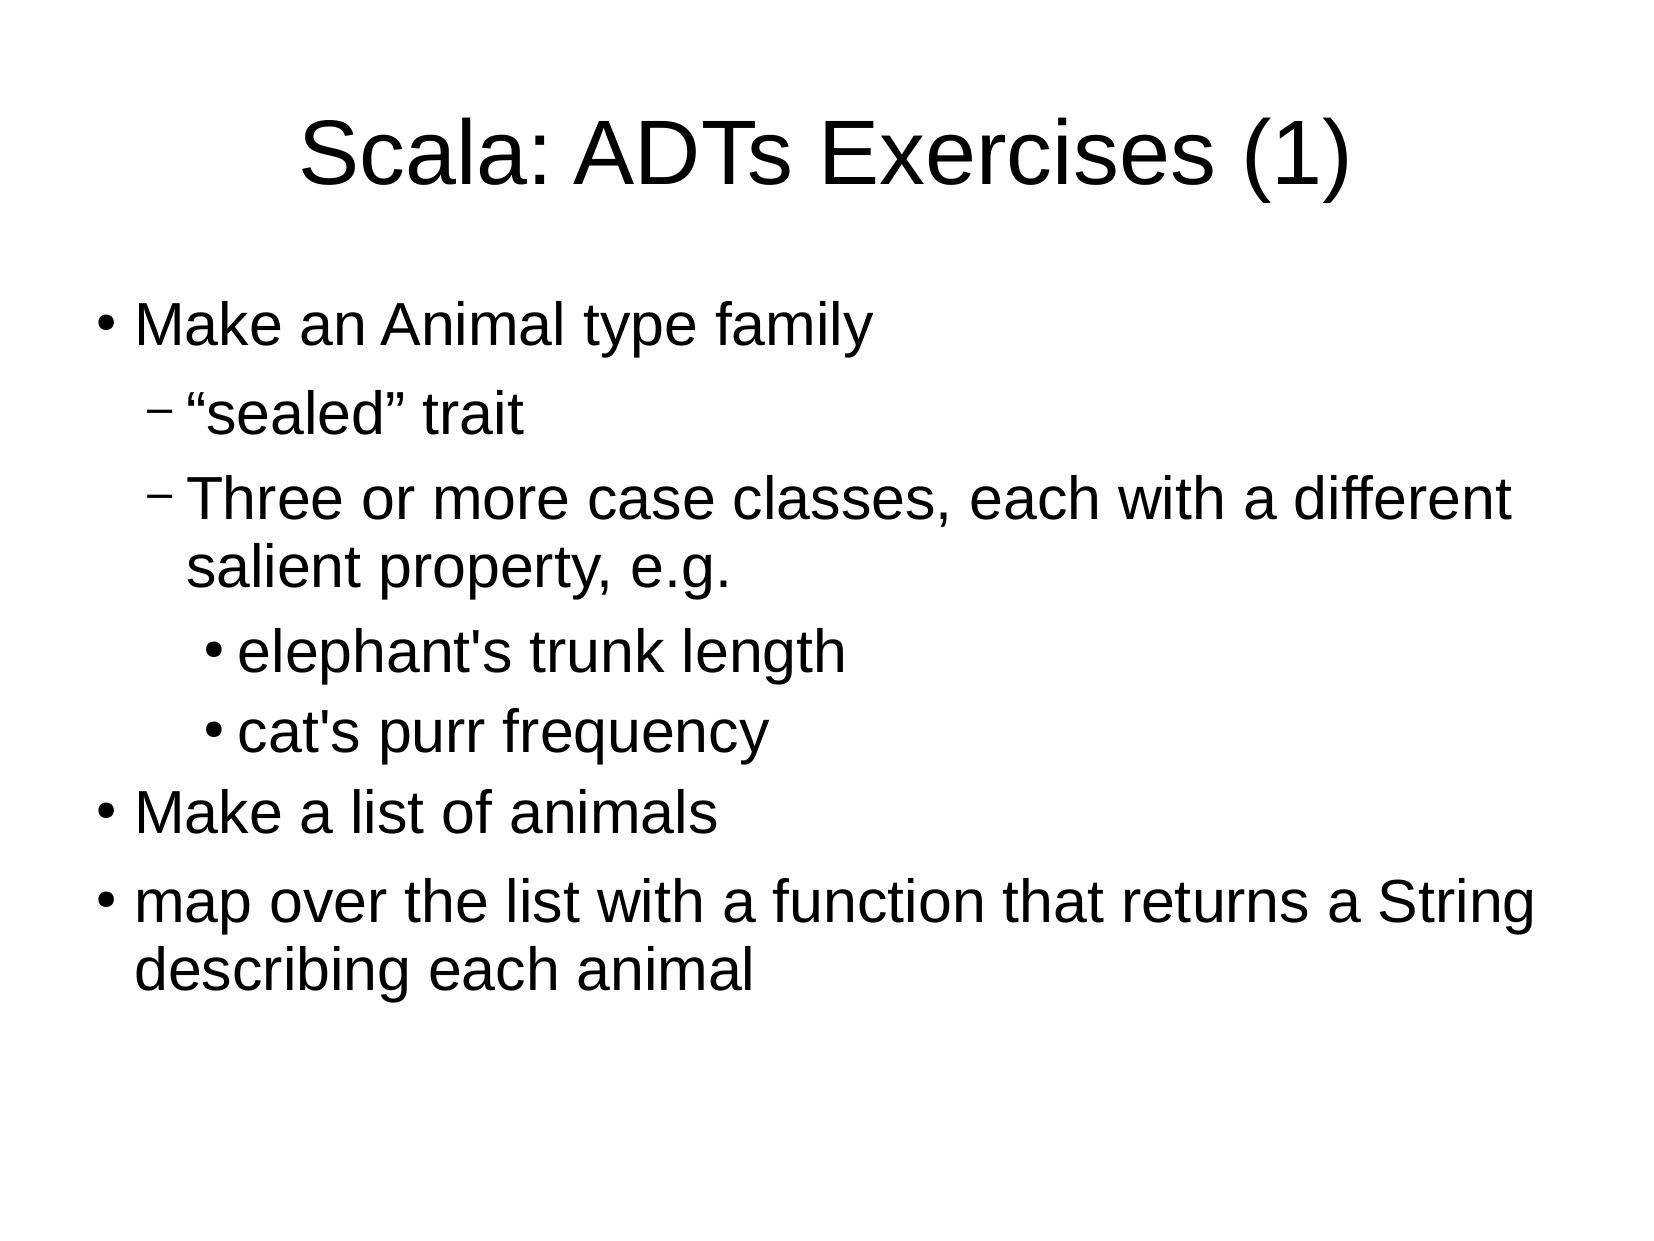

# Scala: ADTs Exercises (1)
Make an Animal type family
“sealed” trait
Three or more case classes, each with a different salient property, e.g.
elephant's trunk length
cat's purr frequency
Make a list of animals
map over the list with a function that returns a String describing each animal